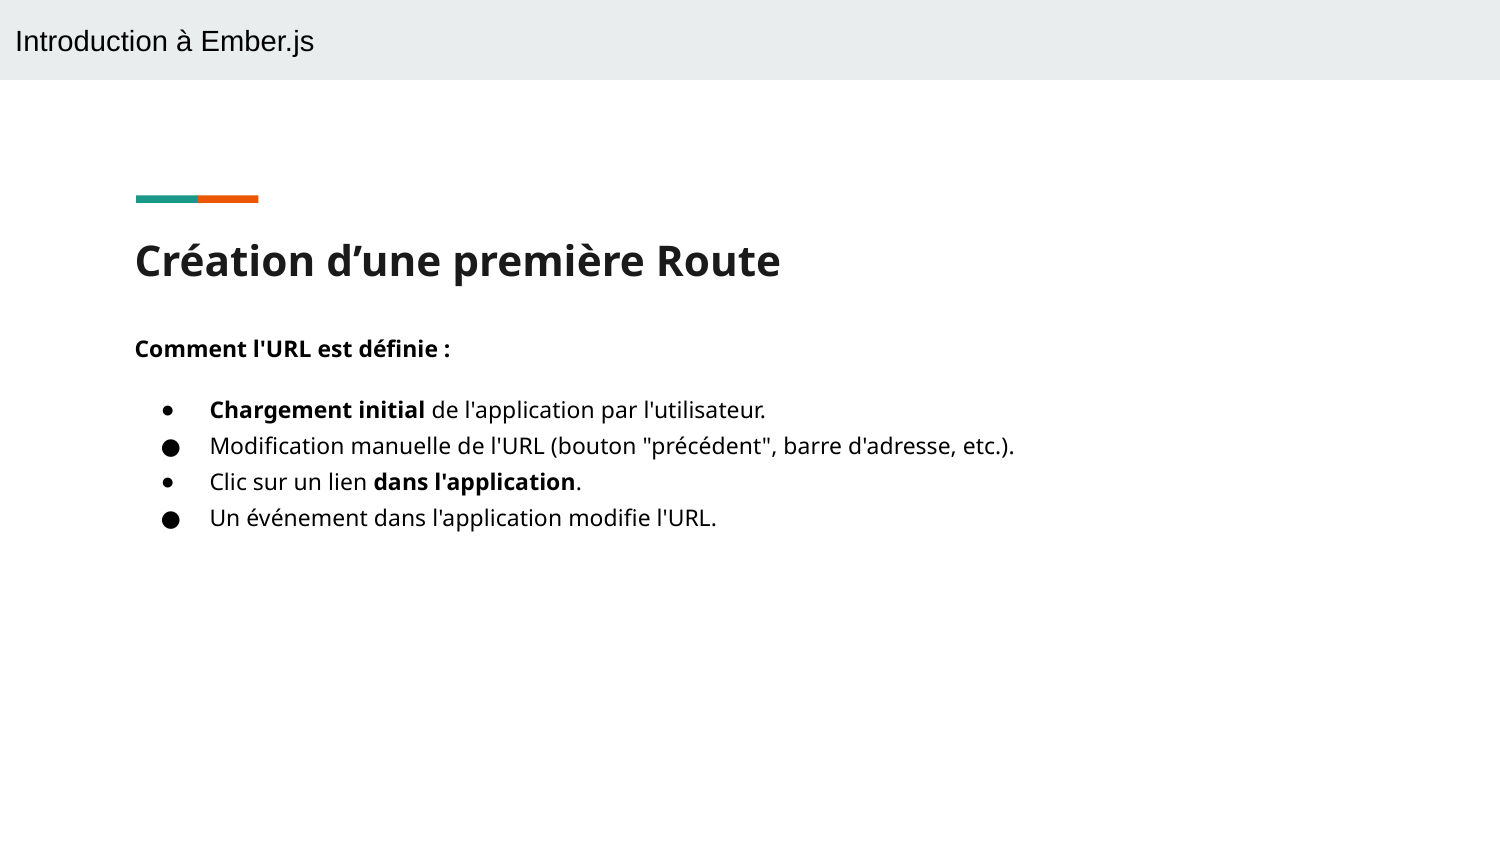

# Création d’une première Route
Comment l'URL est définie :
Chargement initial de l'application par l'utilisateur.
Modification manuelle de l'URL (bouton "précédent", barre d'adresse, etc.).
Clic sur un lien dans l'application.
Un événement dans l'application modifie l'URL.